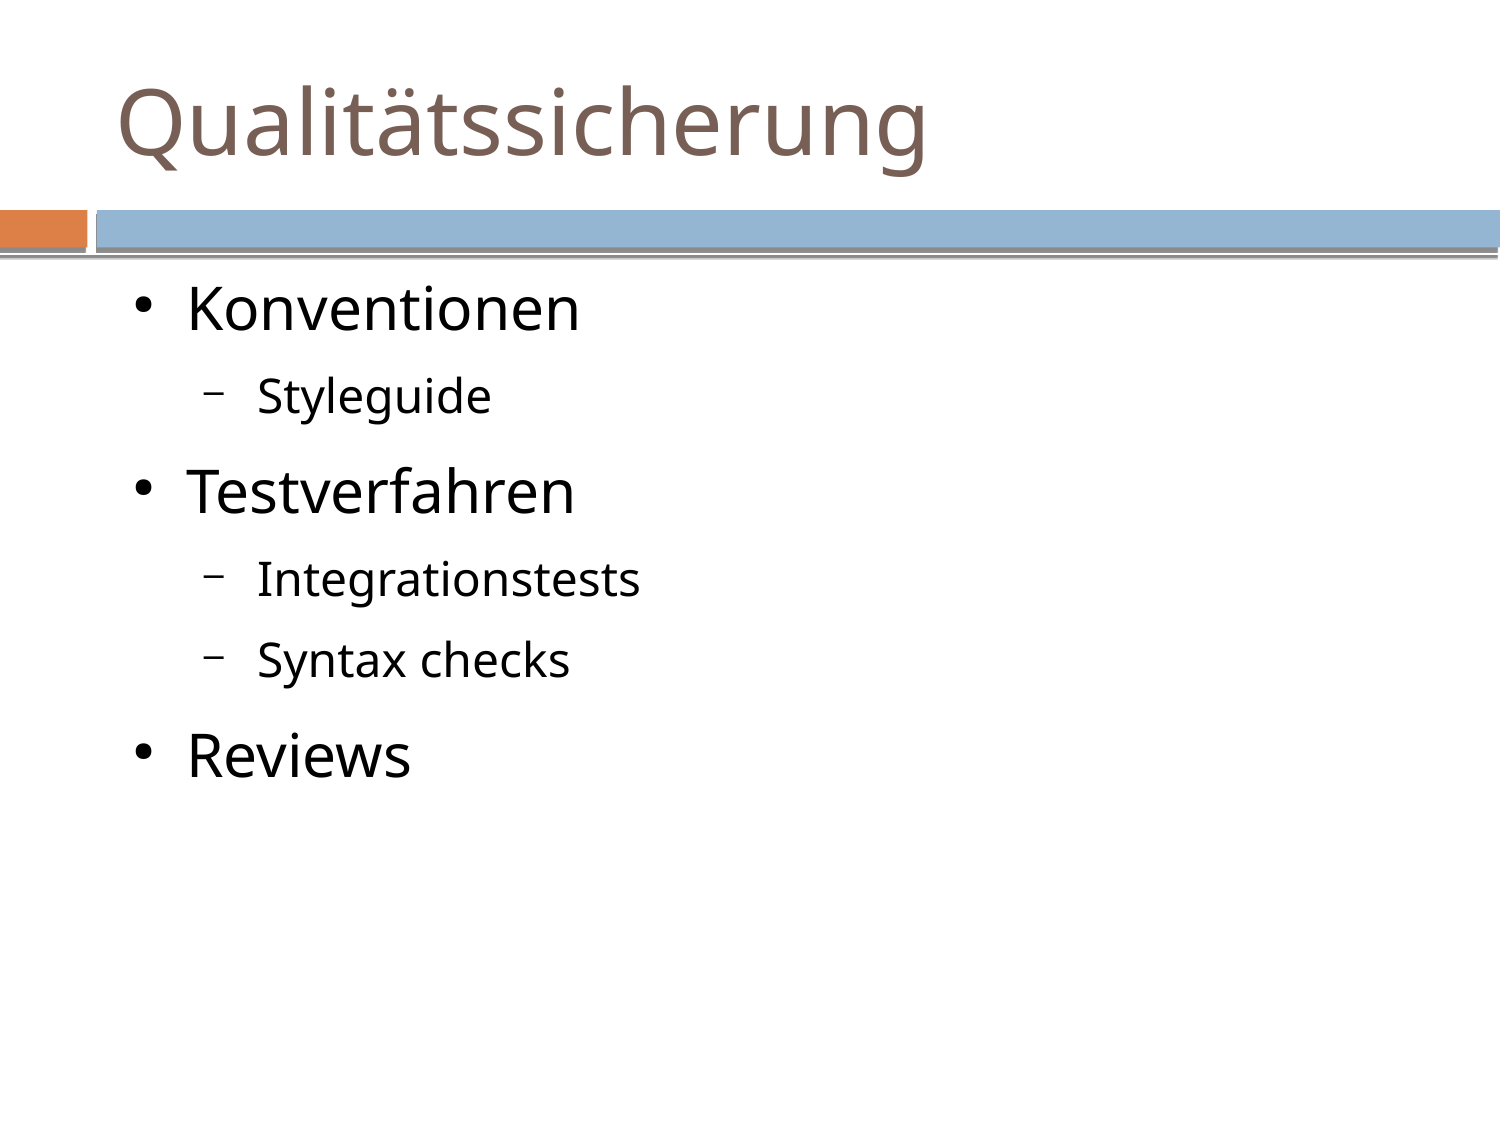

# Qualitätssicherung
Konventionen
Styleguide
Testverfahren
Integrationstests
Syntax checks
Reviews